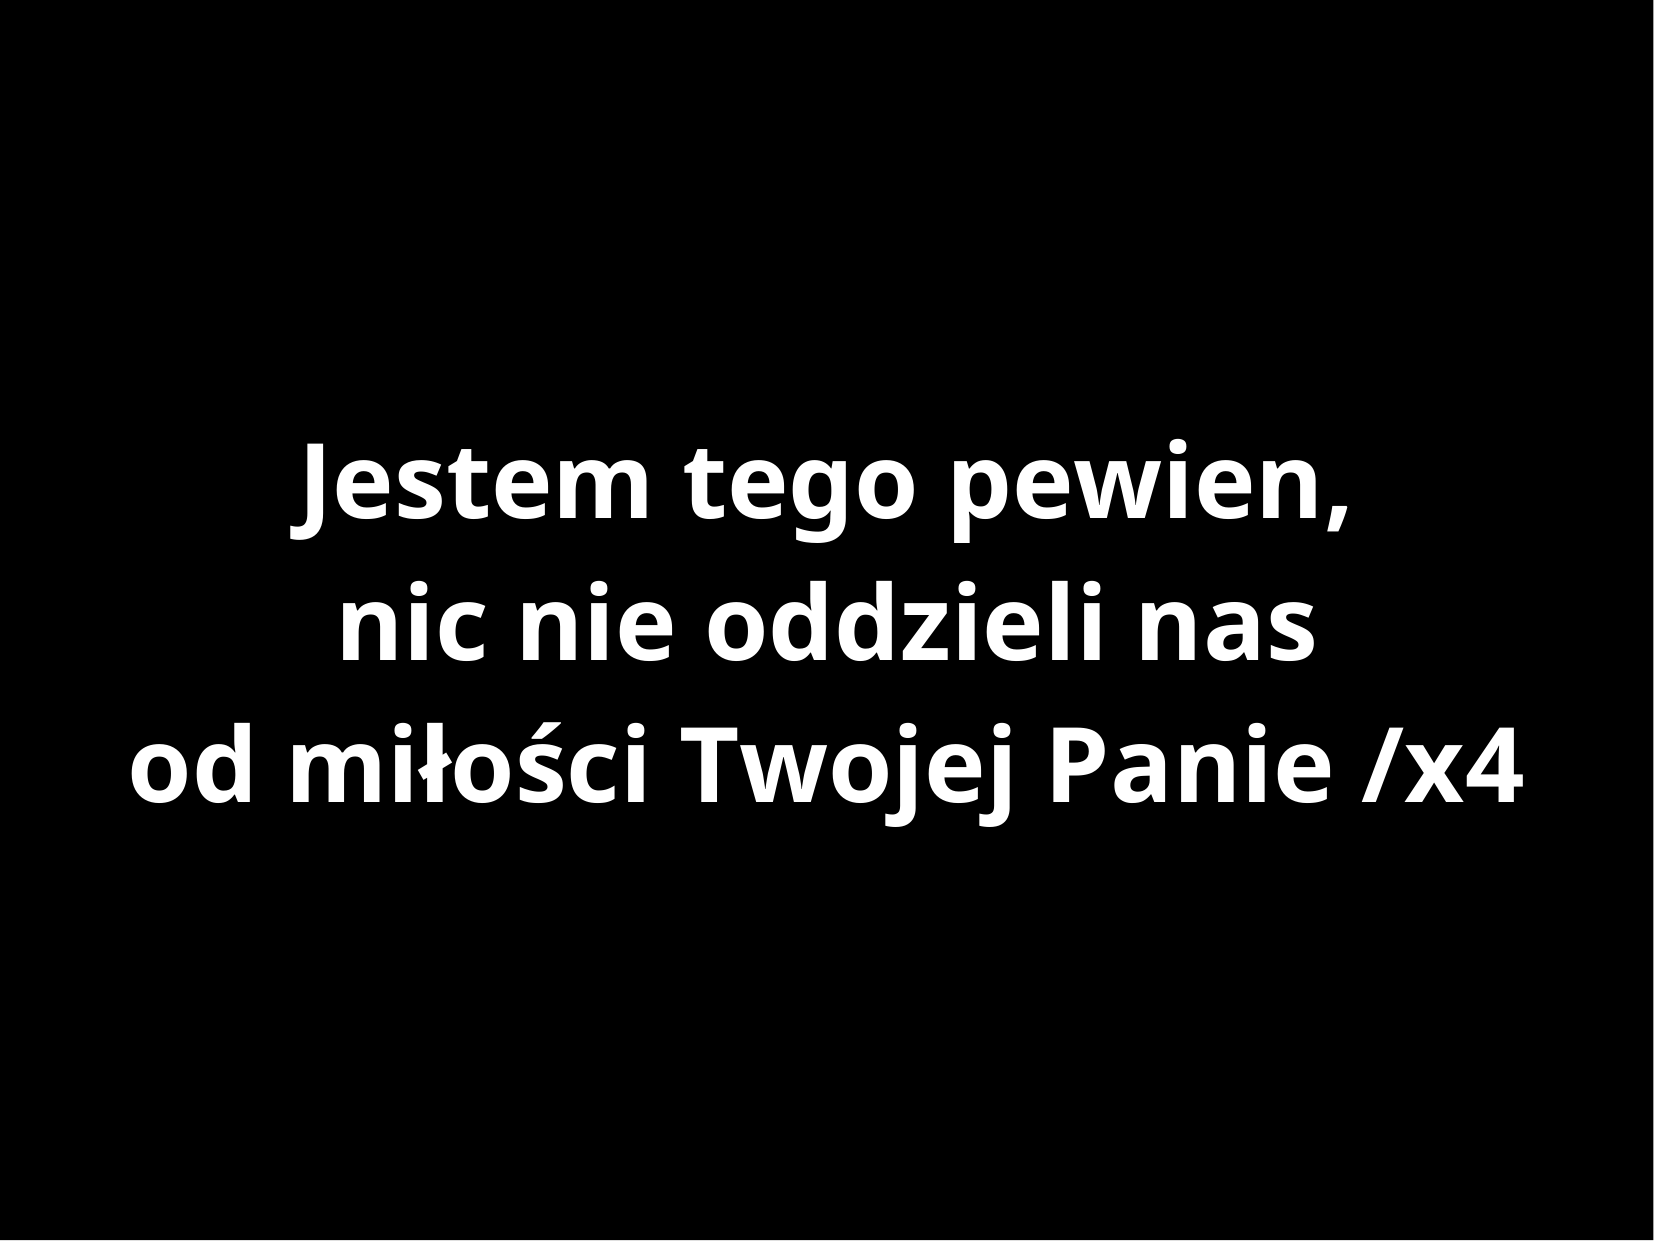

# Jestem tego pewien, nic nie oddzieli nas od miłości Twojej Panie /x4